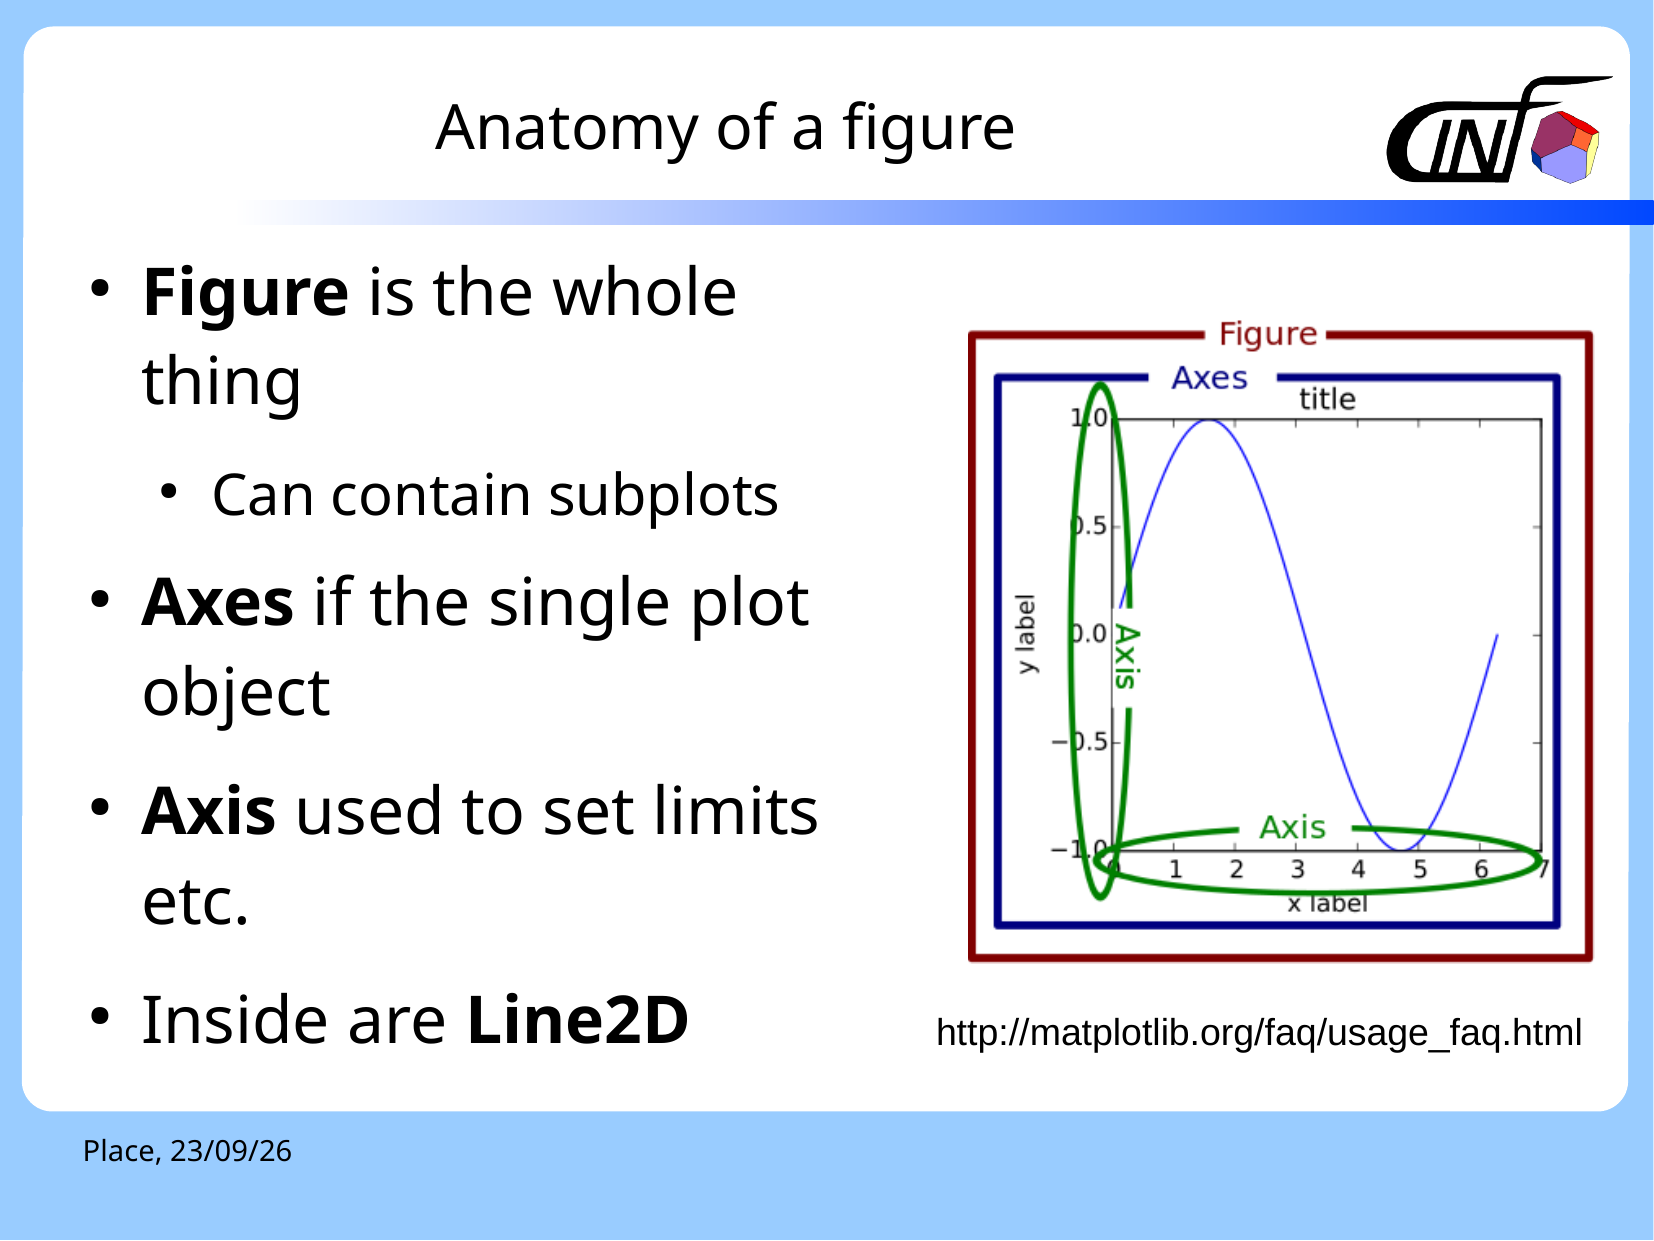

# Anatomy of a figure
Figure is the whole thing
Can contain subplots
Axes if the single plot object
Axis used to set limits etc.
Inside are Line2D
http://matplotlib.org/faq/usage_faq.html